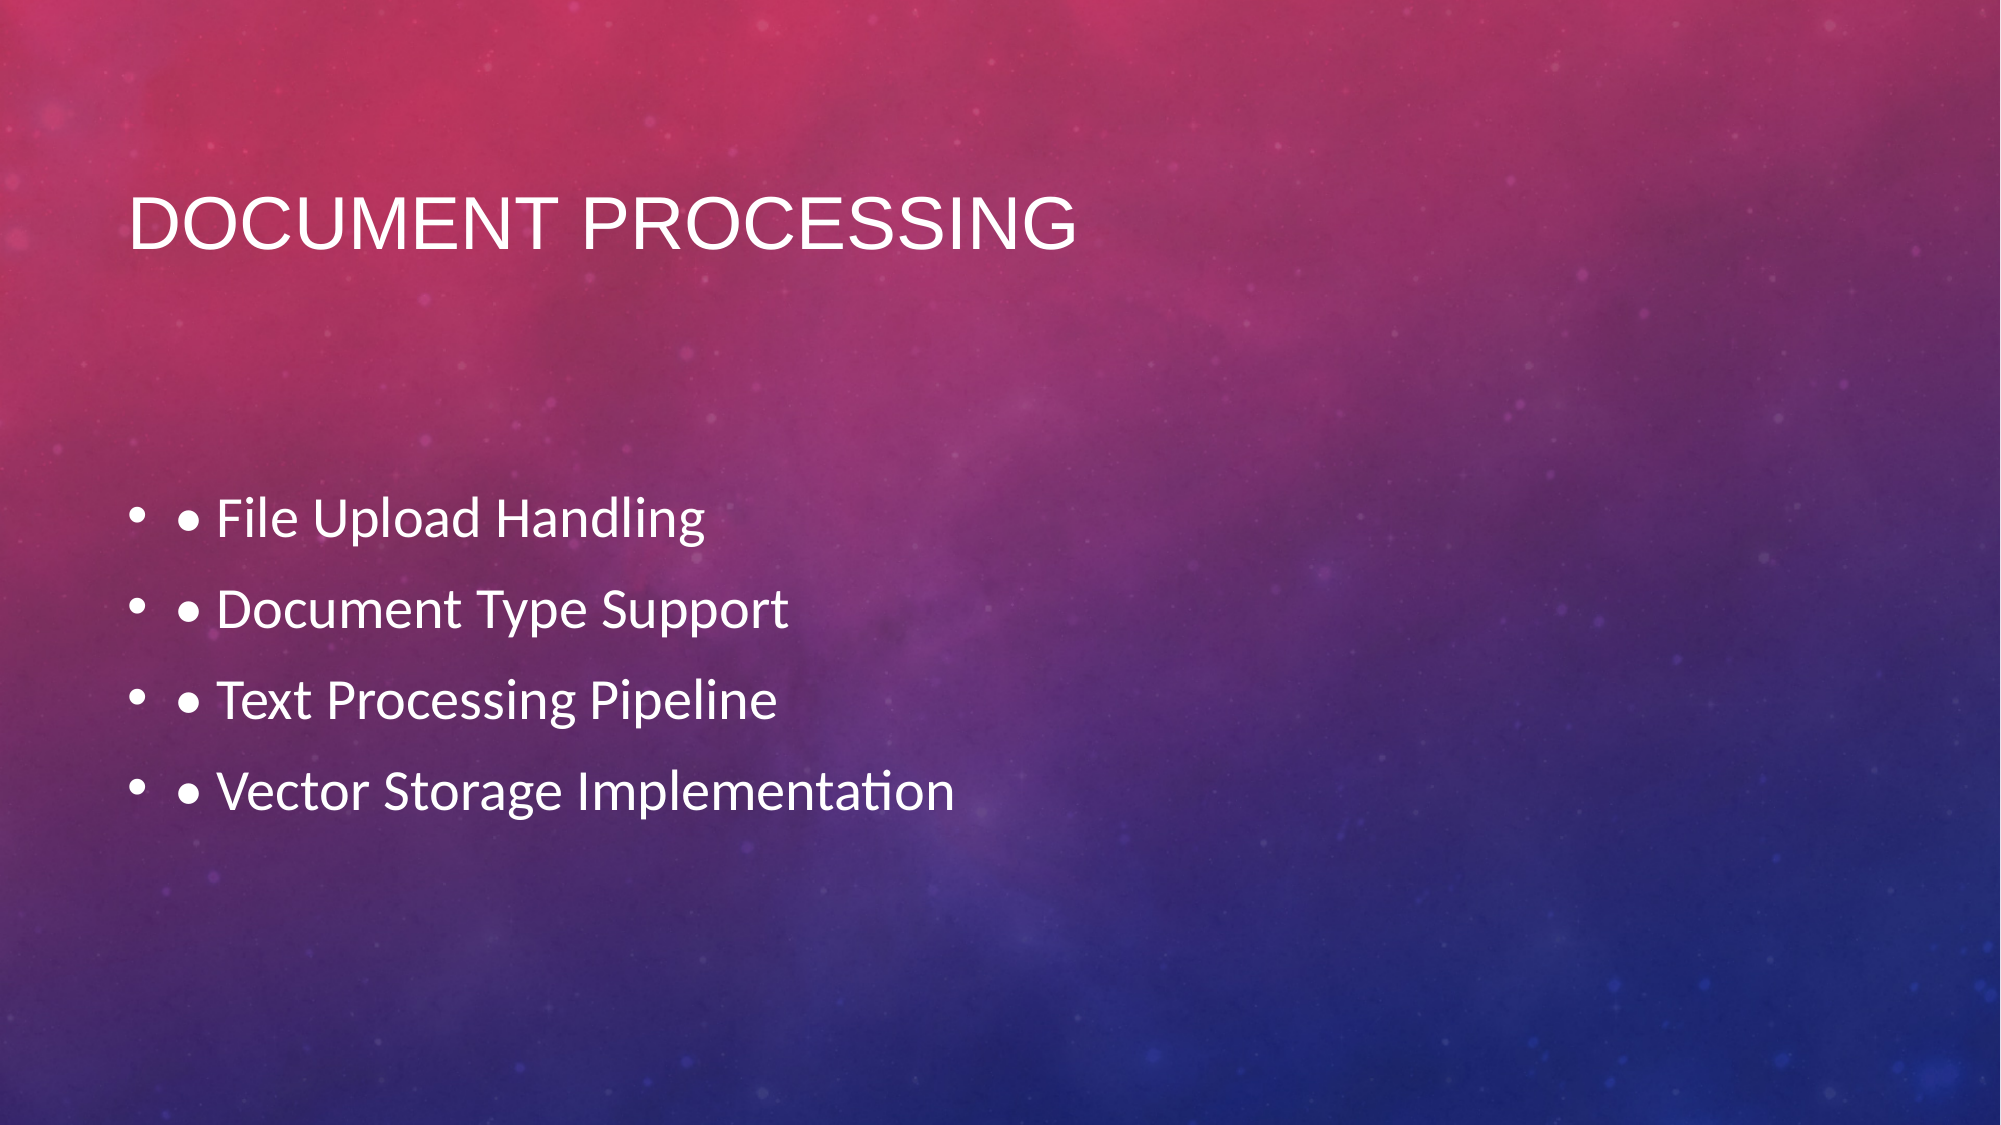

# Document Processing
• File Upload Handling
• Document Type Support
• Text Processing Pipeline
• Vector Storage Implementation